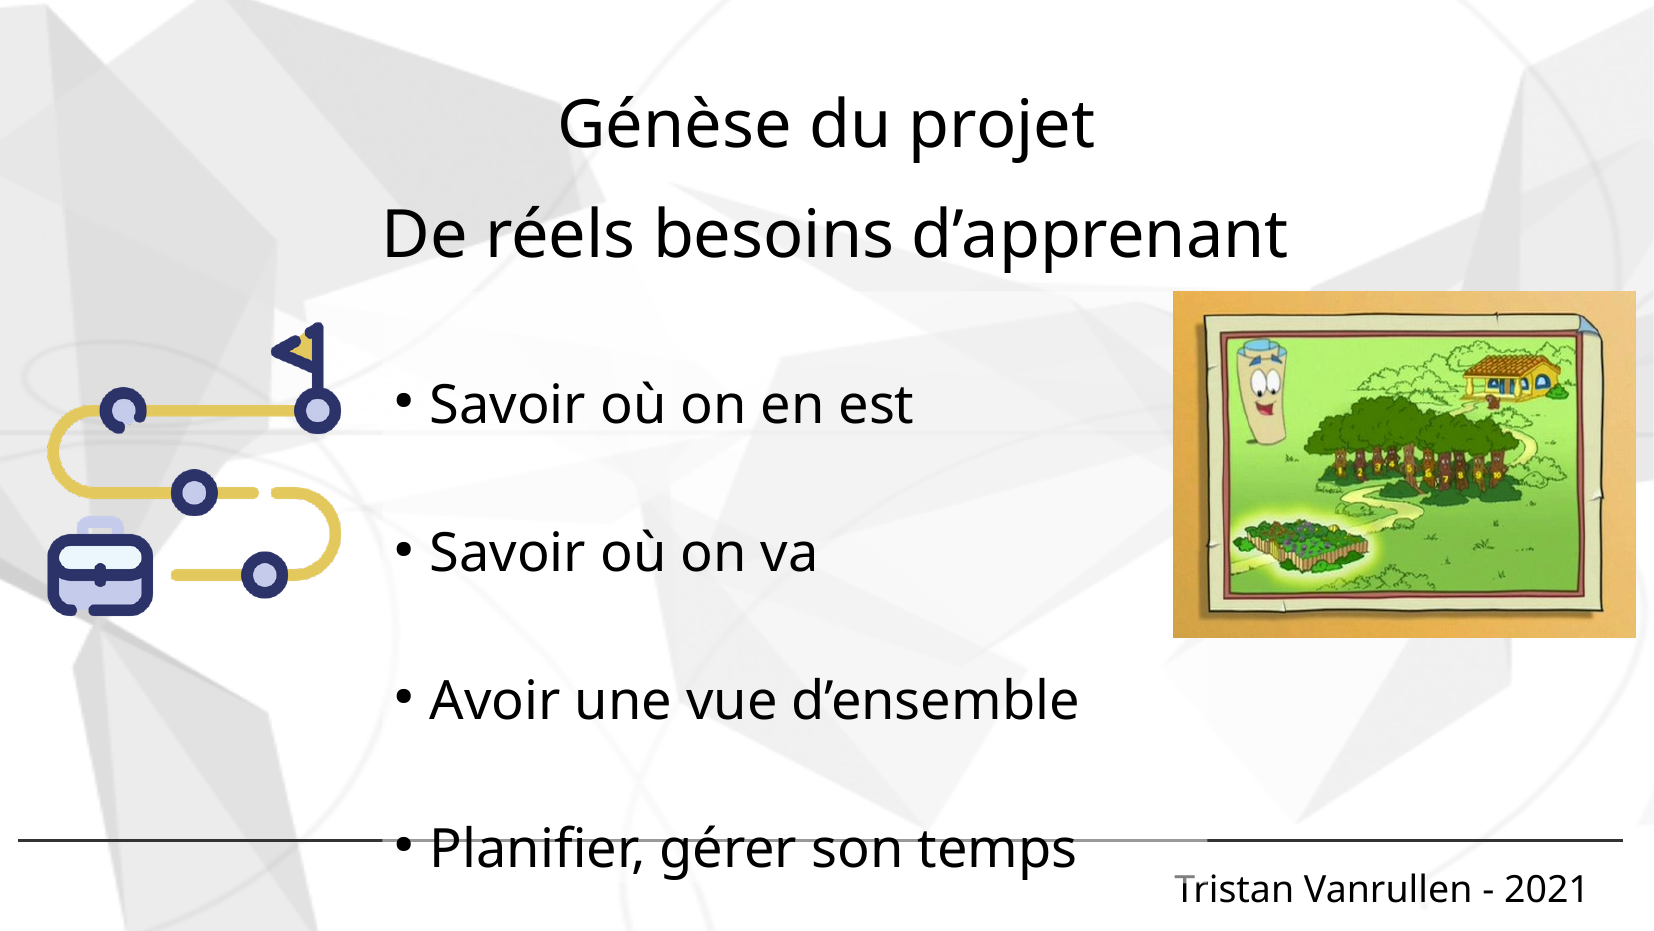

# Génèse du projet
De réels besoins d’apprenant
Savoir où on en est
Savoir où on va
Avoir une vue d’ensemble
Planifier, gérer son temps
Tristan Vanrullen - 2021